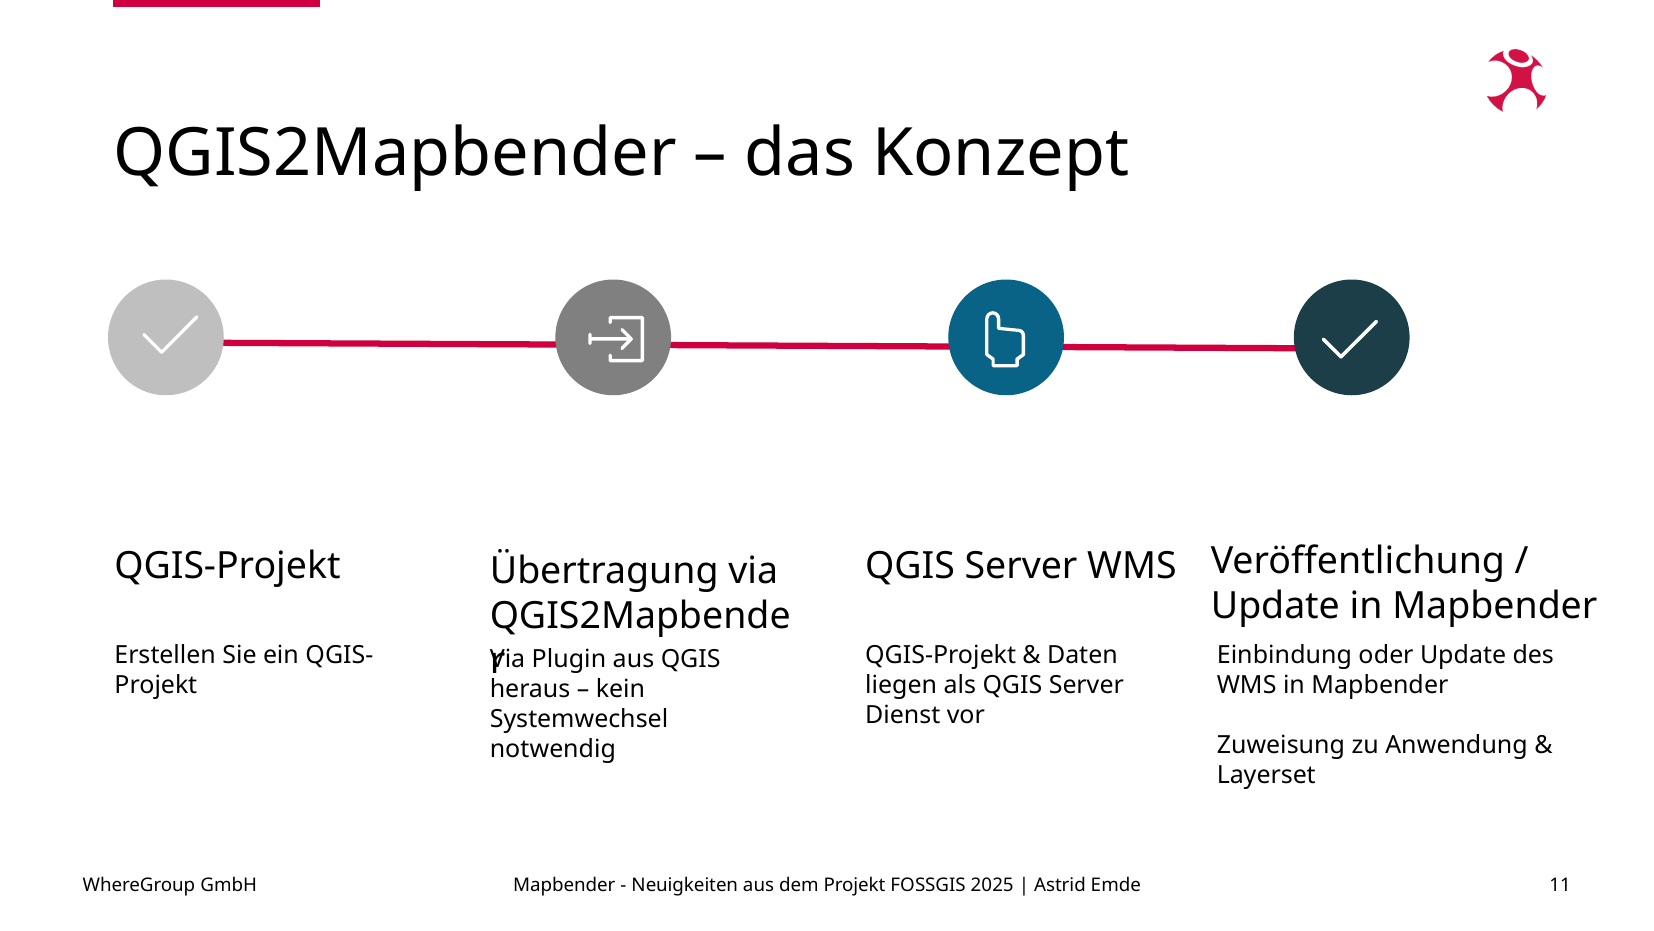

QGIS2Mapbender – das Konzept
Veröffentlichung /
Update in Mapbender
QGIS-Projekt
QGIS Server WMS
Übertragung via QGIS2Mapbender
Erstellen Sie ein QGIS-Projekt
QGIS-Projekt & Daten liegen als QGIS Server Dienst vor
Einbindung oder Update des WMS in Mapbender
Zuweisung zu Anwendung & Layerset
Via Plugin aus QGIS heraus – kein Systemwechsel notwendig
WhereGroup GmbH
Mapbender - Neuigkeiten aus dem Projekt FOSSGIS 2025 | Astrid Emde
11